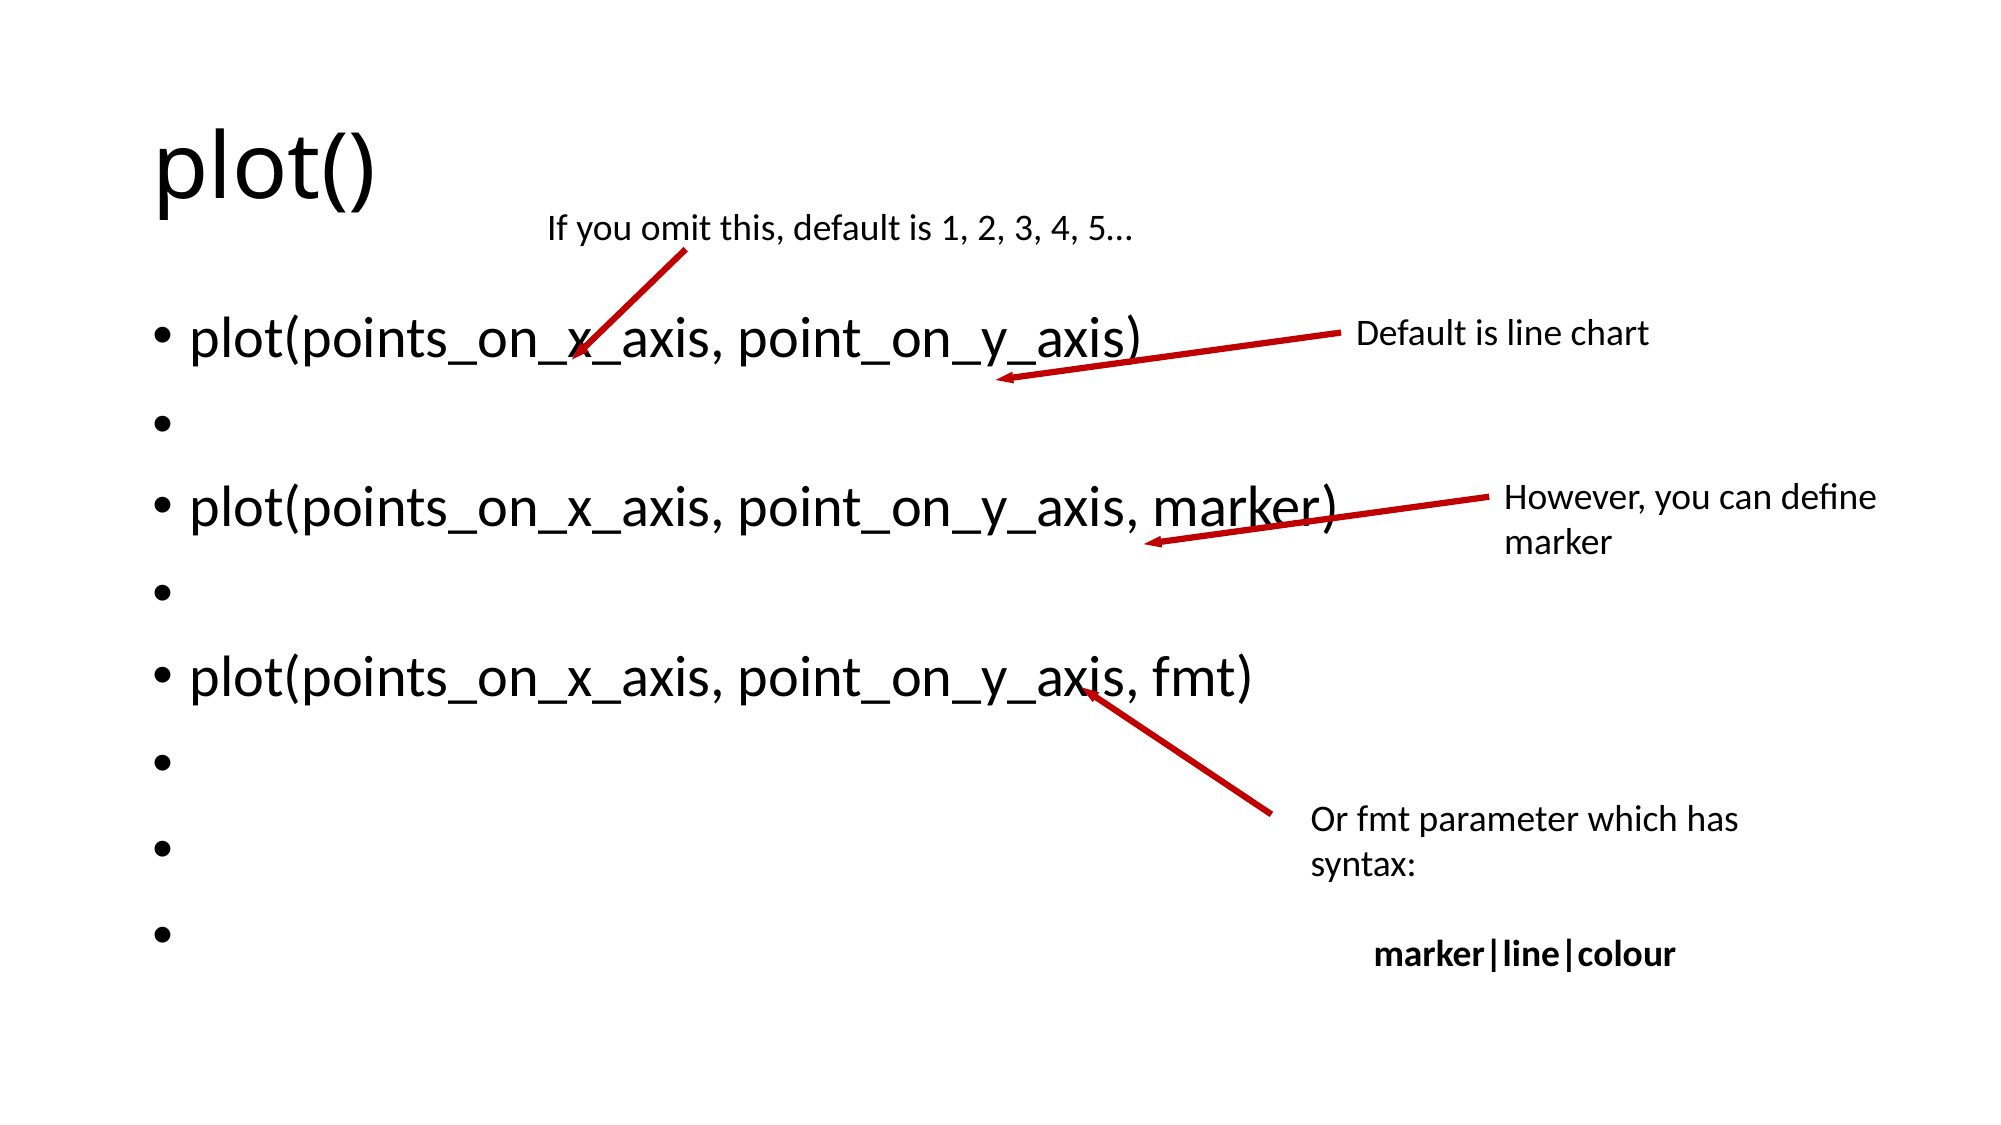

# plot()
If you omit this, default is 1, 2, 3, 4, 5…
plot(points_on_x_axis, point_on_y_axis)
plot(points_on_x_axis, point_on_y_axis, marker)
plot(points_on_x_axis, point_on_y_axis, fmt)
Default is line chart
However, you can define marker
Or fmt parameter which has syntax:
marker|line|colour